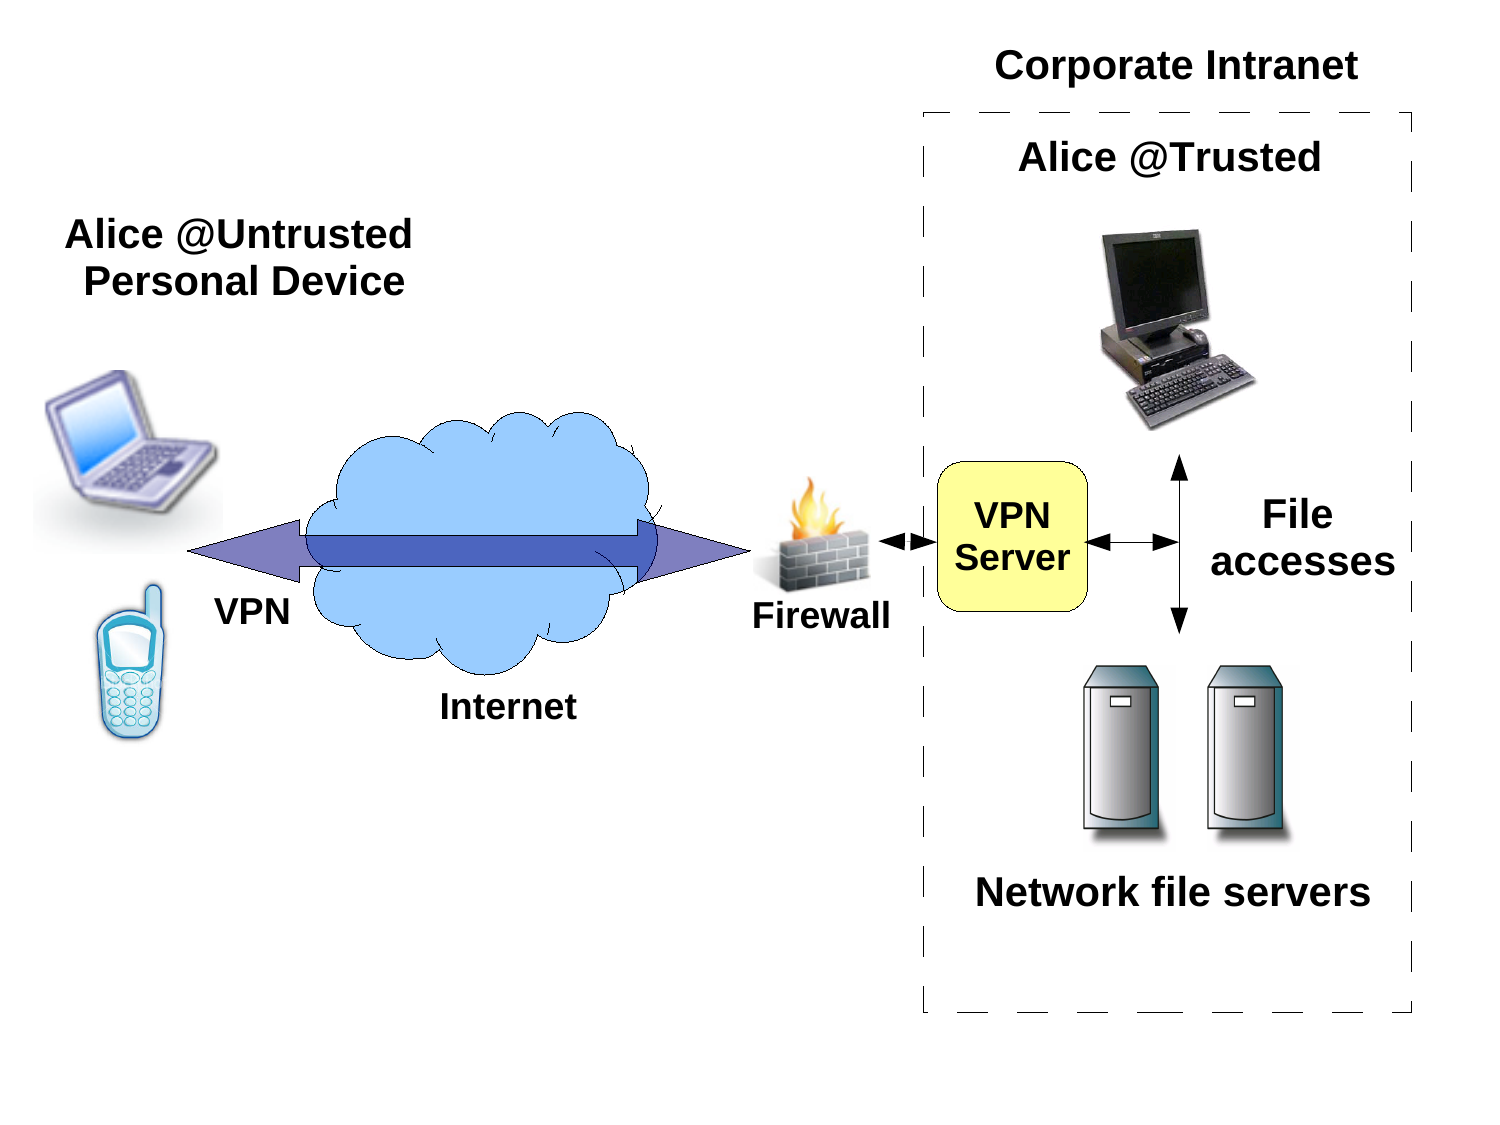

Corporate Intranet
Alice @Trusted
Alice @Untrusted
Personal Device
VPN
Server
File
accesses
VPN
Firewall
Internet
Network file servers